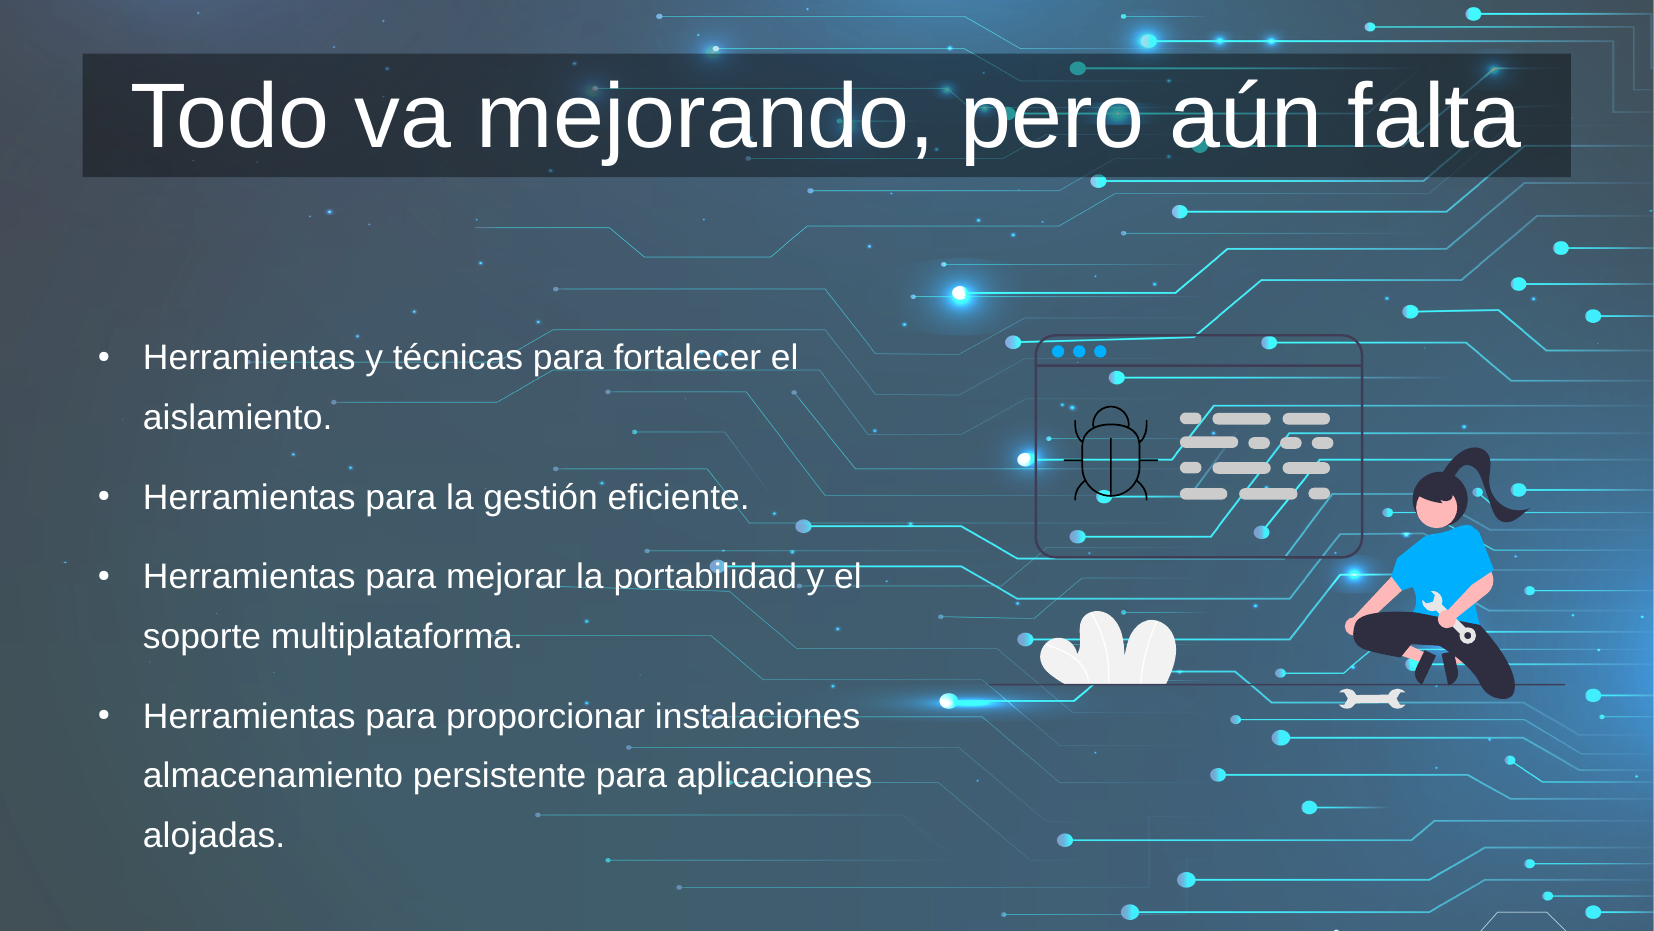

# Todo va mejorando, pero aún falta
Herramientas y técnicas para fortalecer el aislamiento.
Herramientas para la gestión eficiente.
Herramientas para mejorar la portabilidad y el soporte multiplataforma.
Herramientas para proporcionar instalaciones almacenamiento persistente para aplicaciones alojadas.